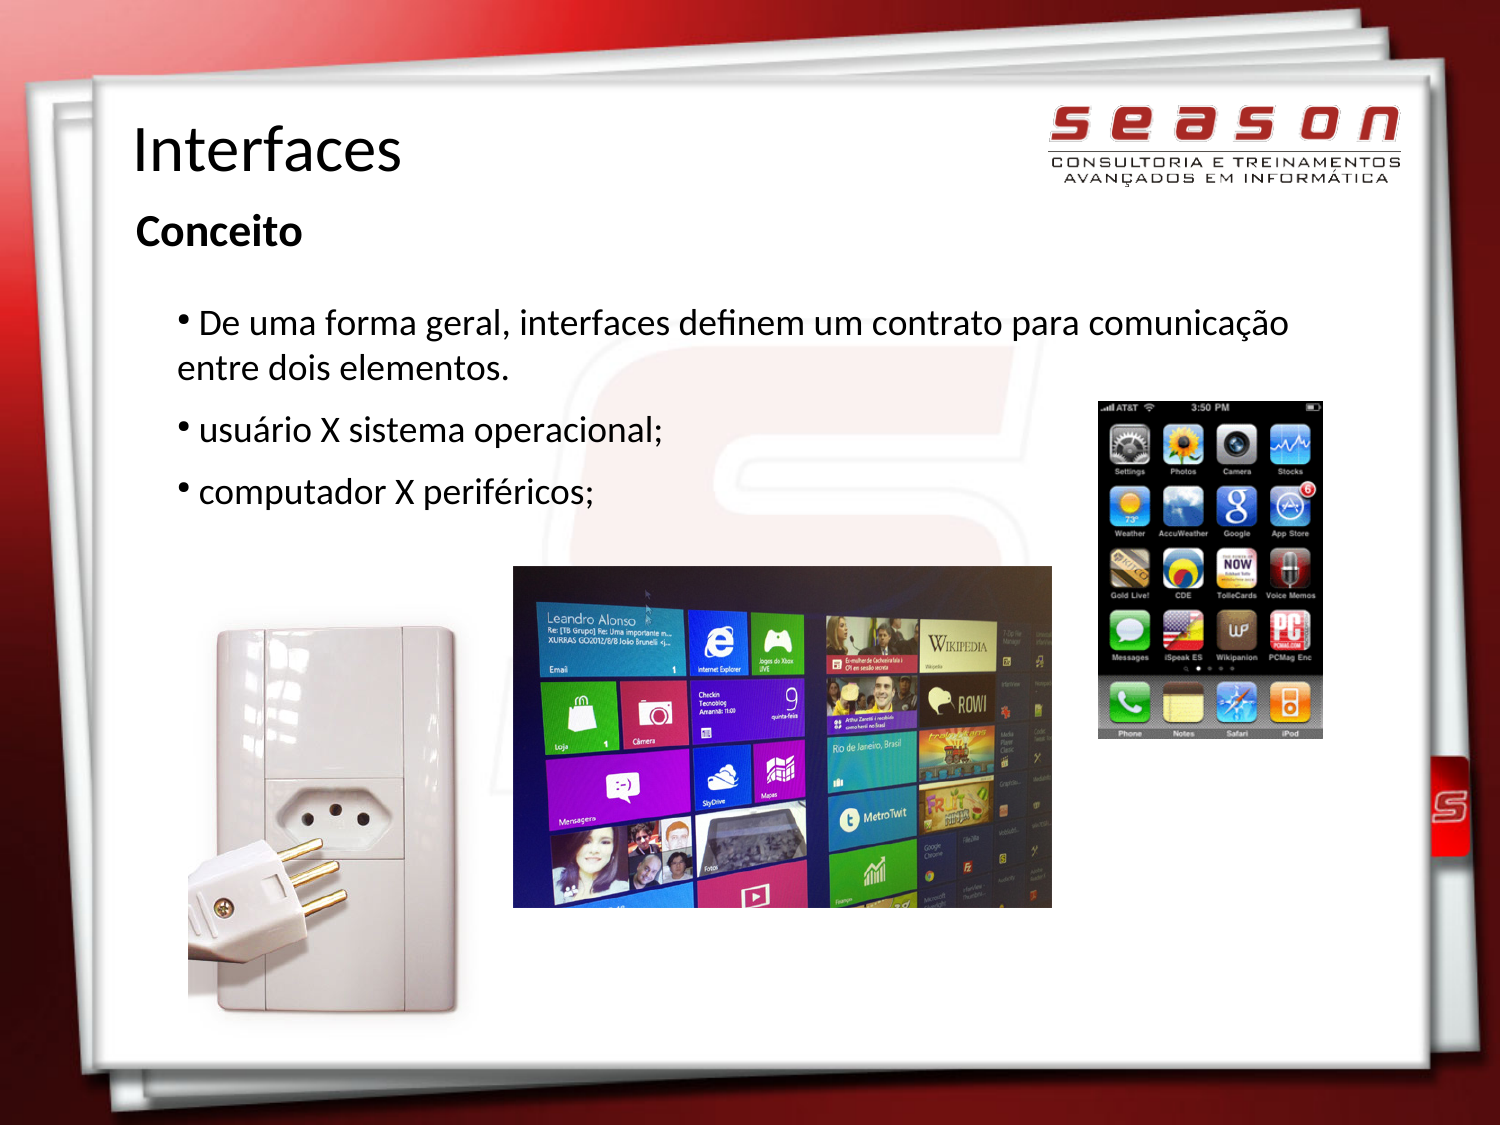

# Interfaces
Conceito
 De uma forma geral, interfaces definem um contrato para comunicação entre dois elementos.
 usuário X sistema operacional;
 computador X periféricos;